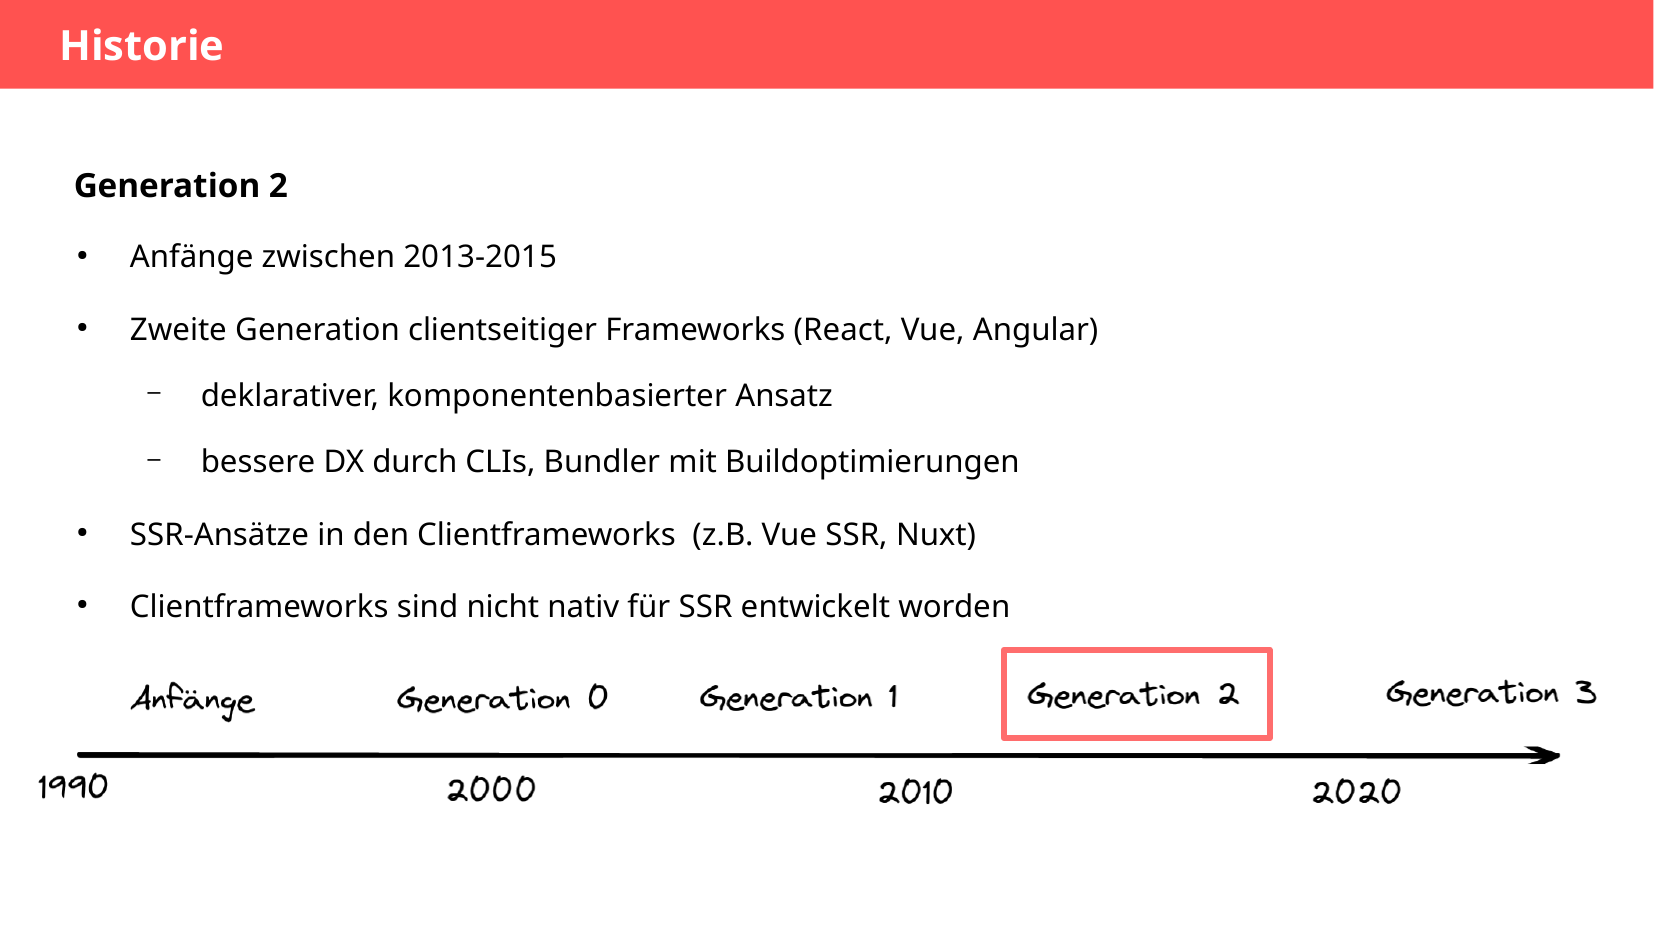

Historie
Generation 2
# Anfänge zwischen 2013-2015
Zweite Generation clientseitiger Frameworks (React, Vue, Angular)
deklarativer, komponentenbasierter Ansatz
bessere DX durch CLIs, Bundler mit Buildoptimierungen
SSR-Ansätze in den Clientframeworks (z.B. Vue SSR, Nuxt)
Clientframeworks sind nicht nativ für SSR entwickelt worden
Ineffizient & komplex